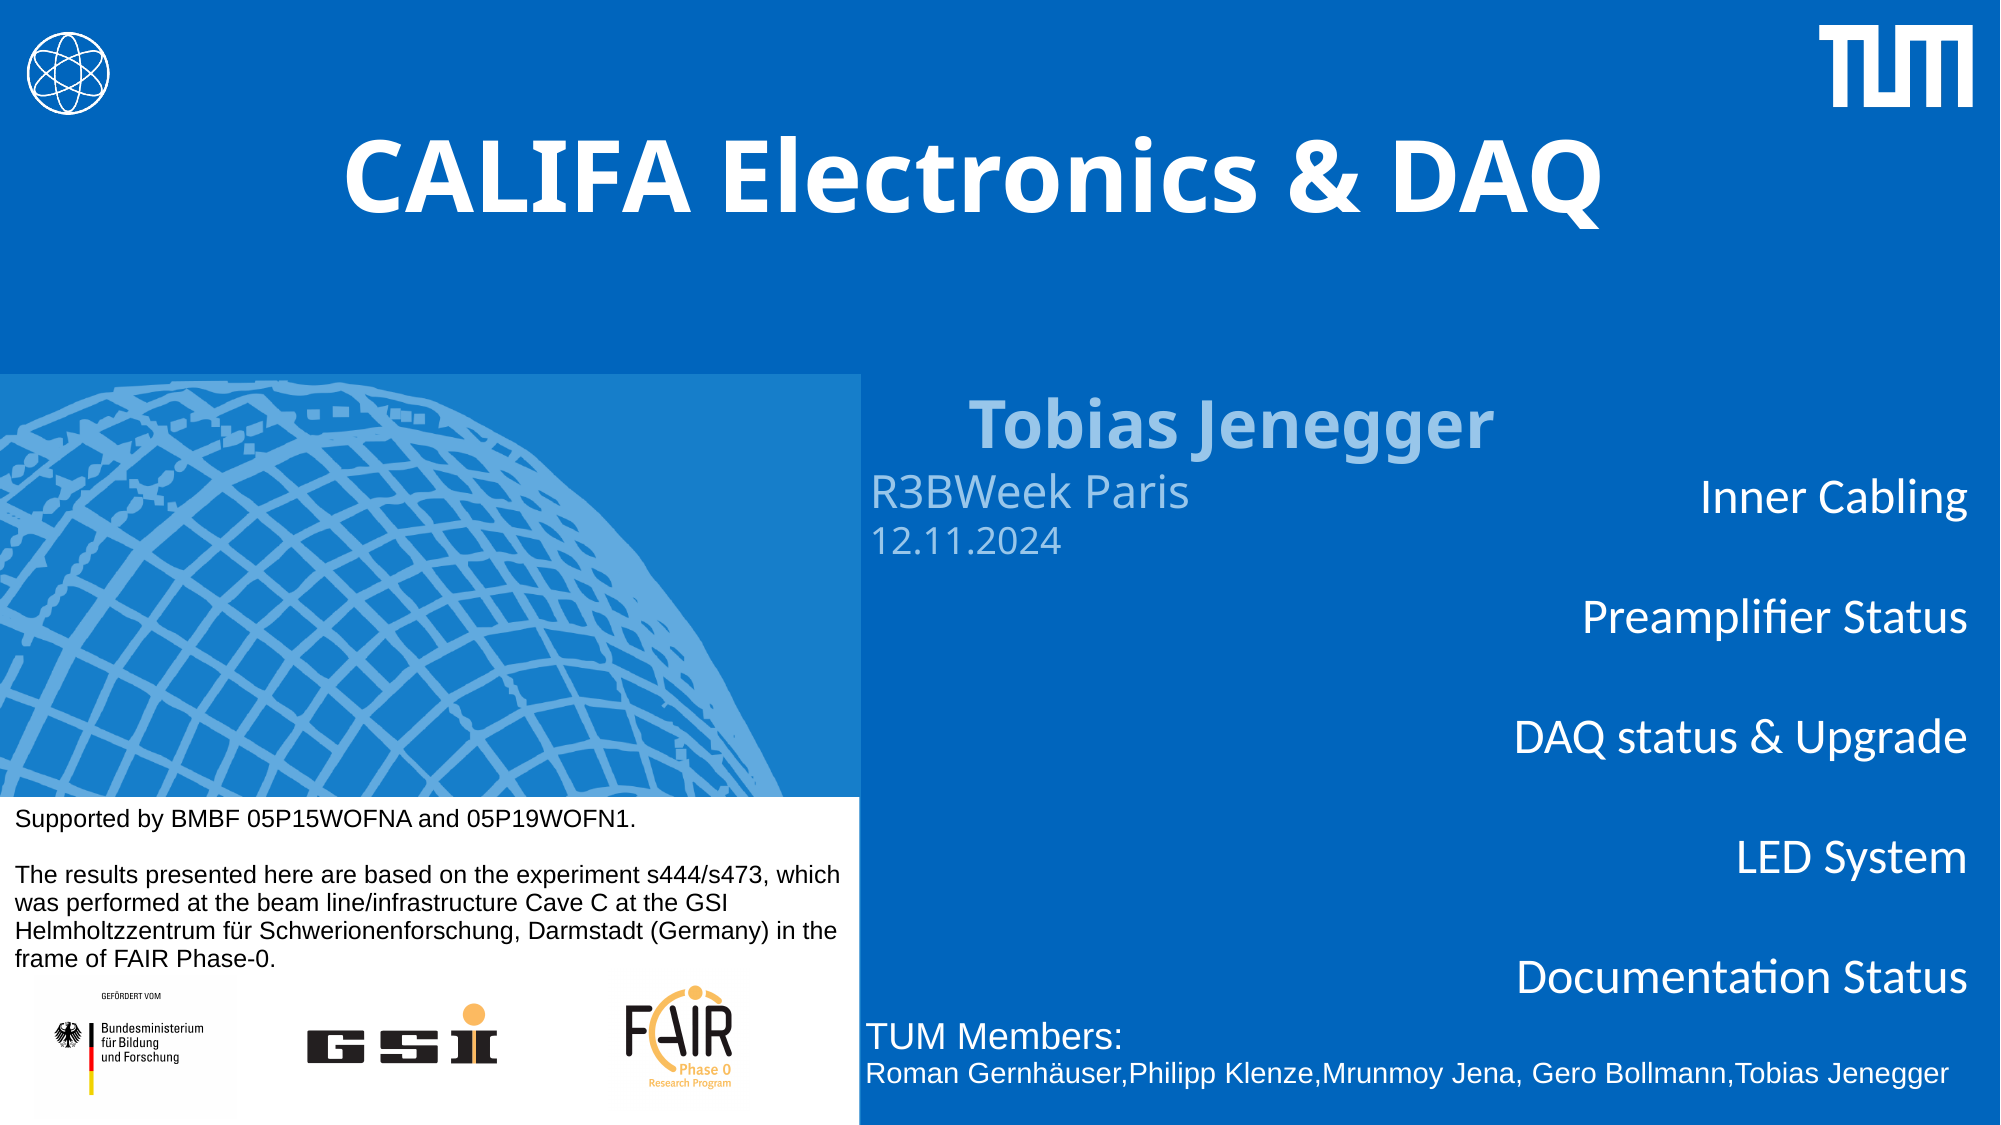

CALIFA Electronics & DAQ
Inner Cabling
Preamplifier Status
DAQ status & Upgrade
LED System
Documentation Status
Tobias Jenegger
R3BWeek Paris
12.11.2024
Supported by BMBF 05P15WOFNA and 05P19WOFN1.
The results presented here are based on the experiment s444/s473, which was performed at the beam line/infrastructure Cave C at the GSI Helmholtzzentrum für Schwerionenforschung, Darmstadt (Germany) in the frame of FAIR Phase-0.
TUM Members:
Roman Gernhäuser,Philipp Klenze,Mrunmoy Jena, Gero Bollmann,Tobias Jenegger